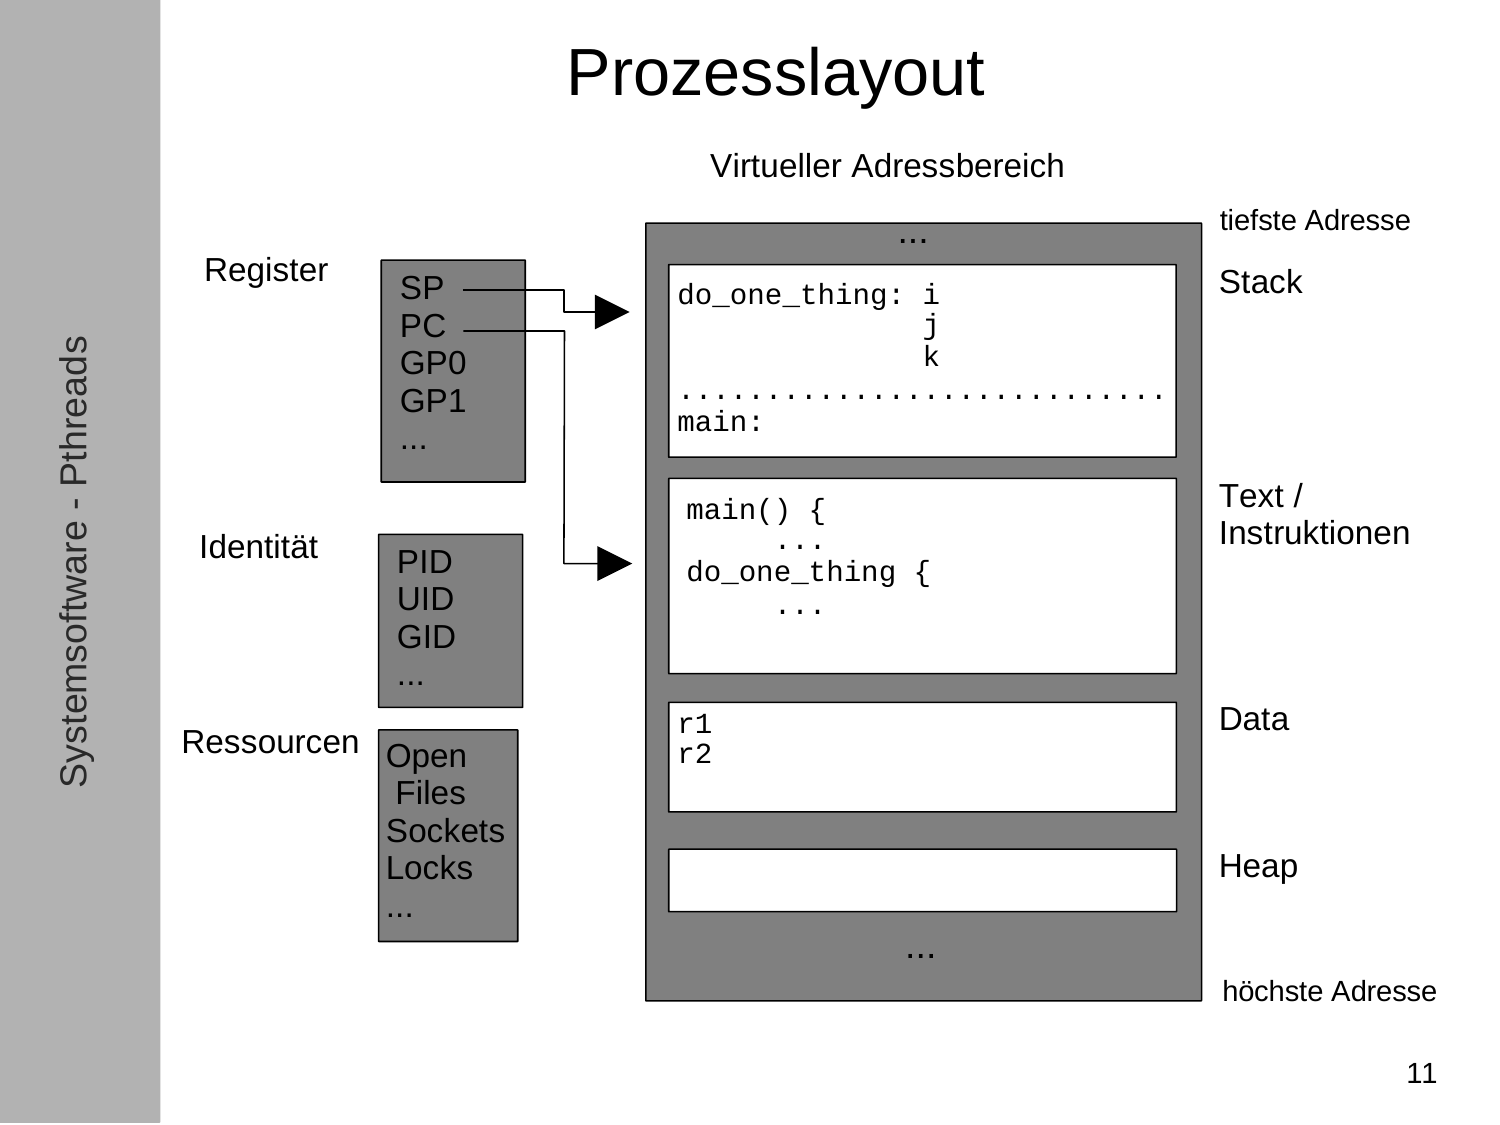

Prozesslayout
Virtueller Adressbereich
tiefste Adresse
...
do_one_thing: i
 j
 k
............................
main:
Stack
Register
SP
PC
GP0
GP1
...
 main() {
 ...
 do_one_thing {
 ...
Text /
Instruktionen
Identität
PID
UID
GID
...
Systemsoftware - Pthreads
r1
r2
Data
Ressourcen
Open
 Files
Sockets
Locks
...
Heap
...
höchste Adresse